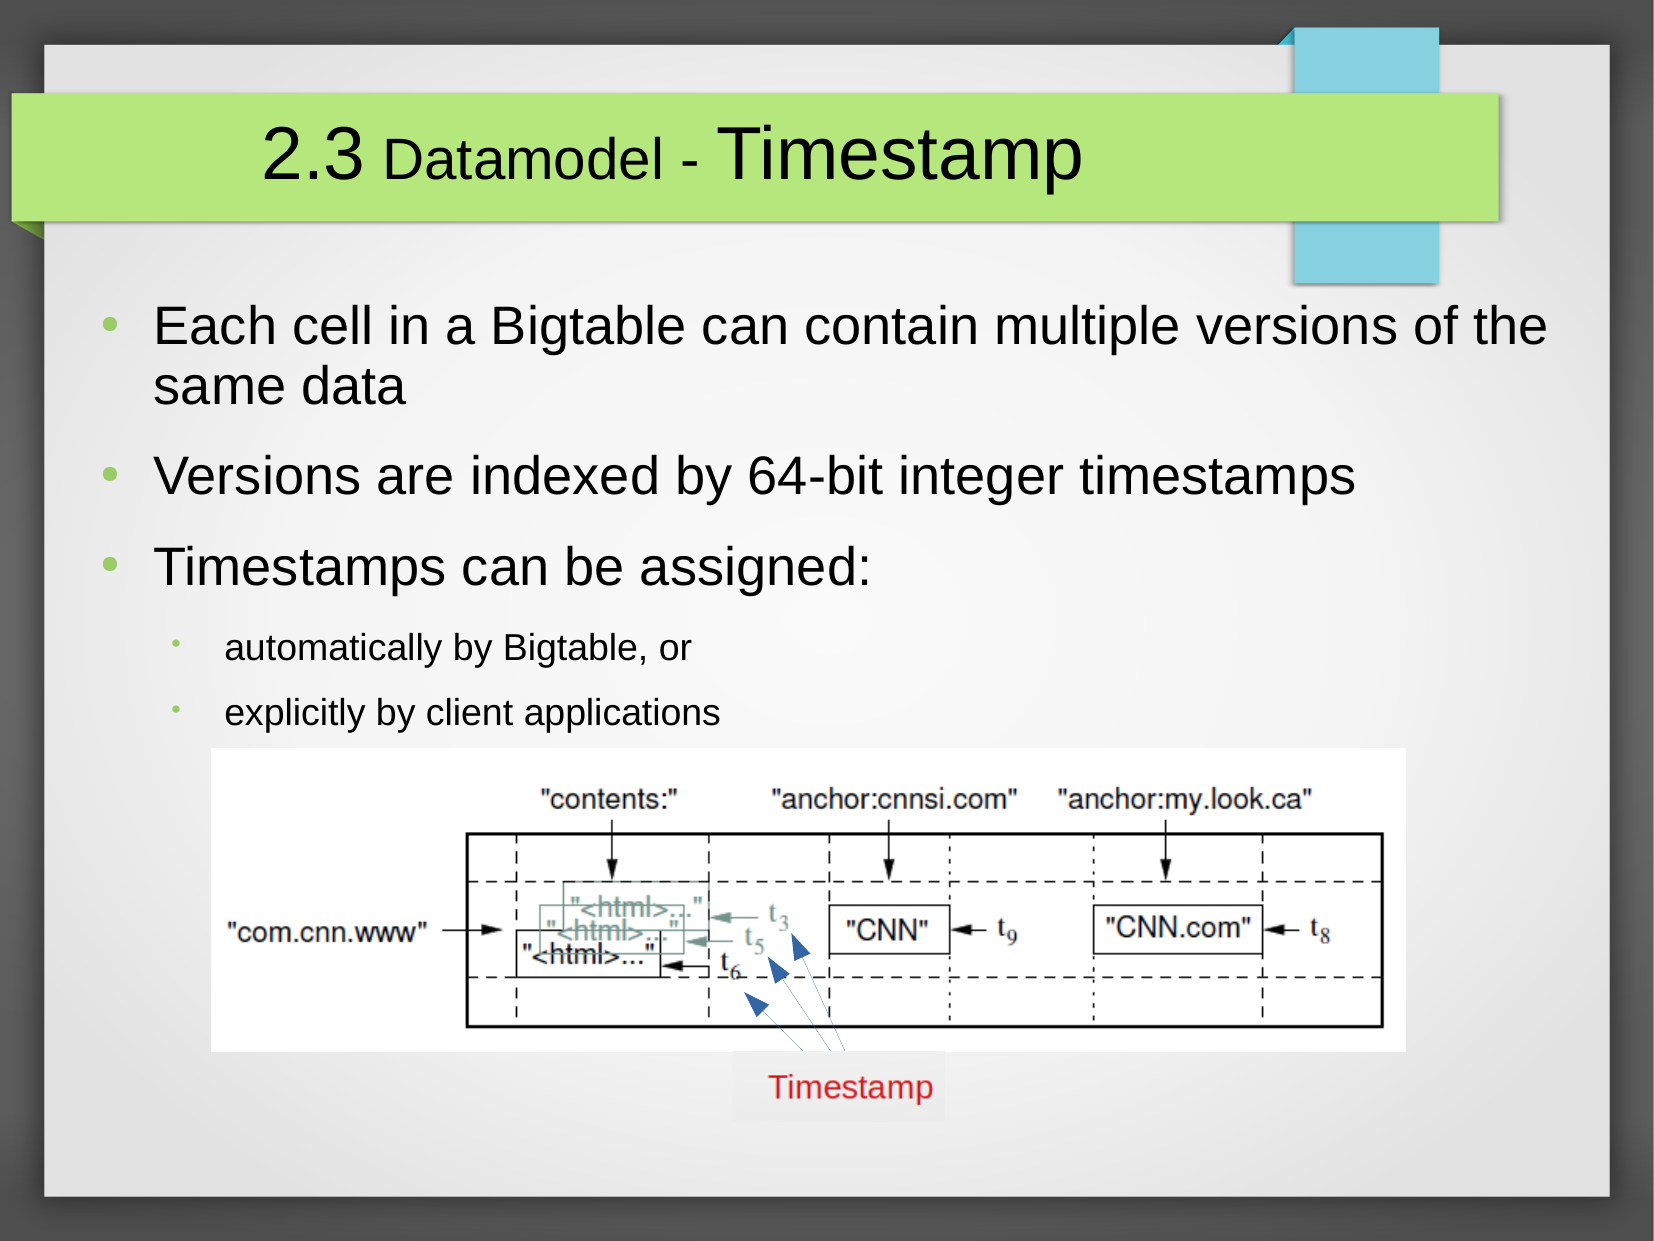

# 2.3 Datamodel - Timestamp
Each cell in a Bigtable can contain multiple versions of the same data
Versions are indexed by 64-bit integer timestamps
Timestamps can be assigned:
automatically by Bigtable, or
explicitly by client applications